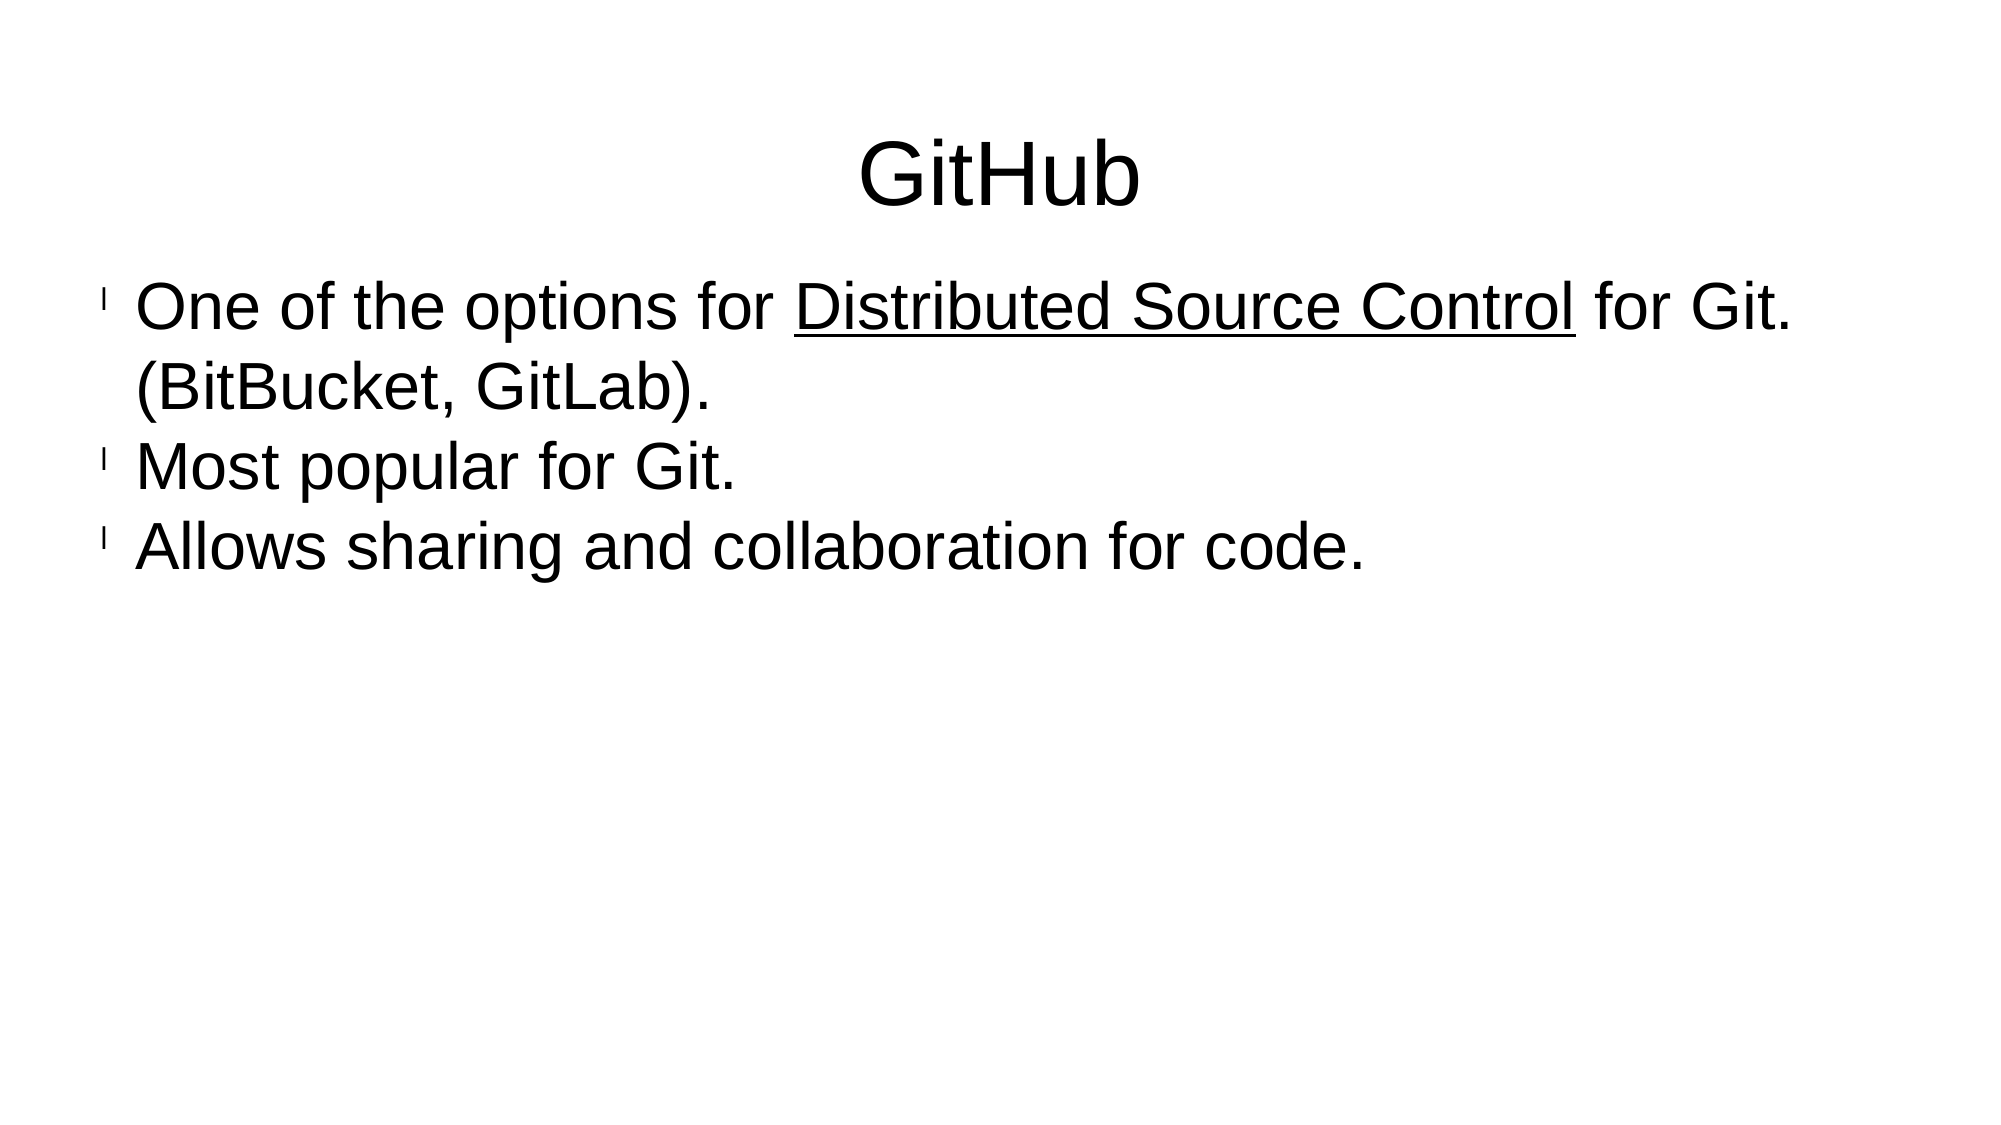

GitHub
One of the options for Distributed Source Control for Git. (BitBucket, GitLab).
Most popular for Git.
Allows sharing and collaboration for code.